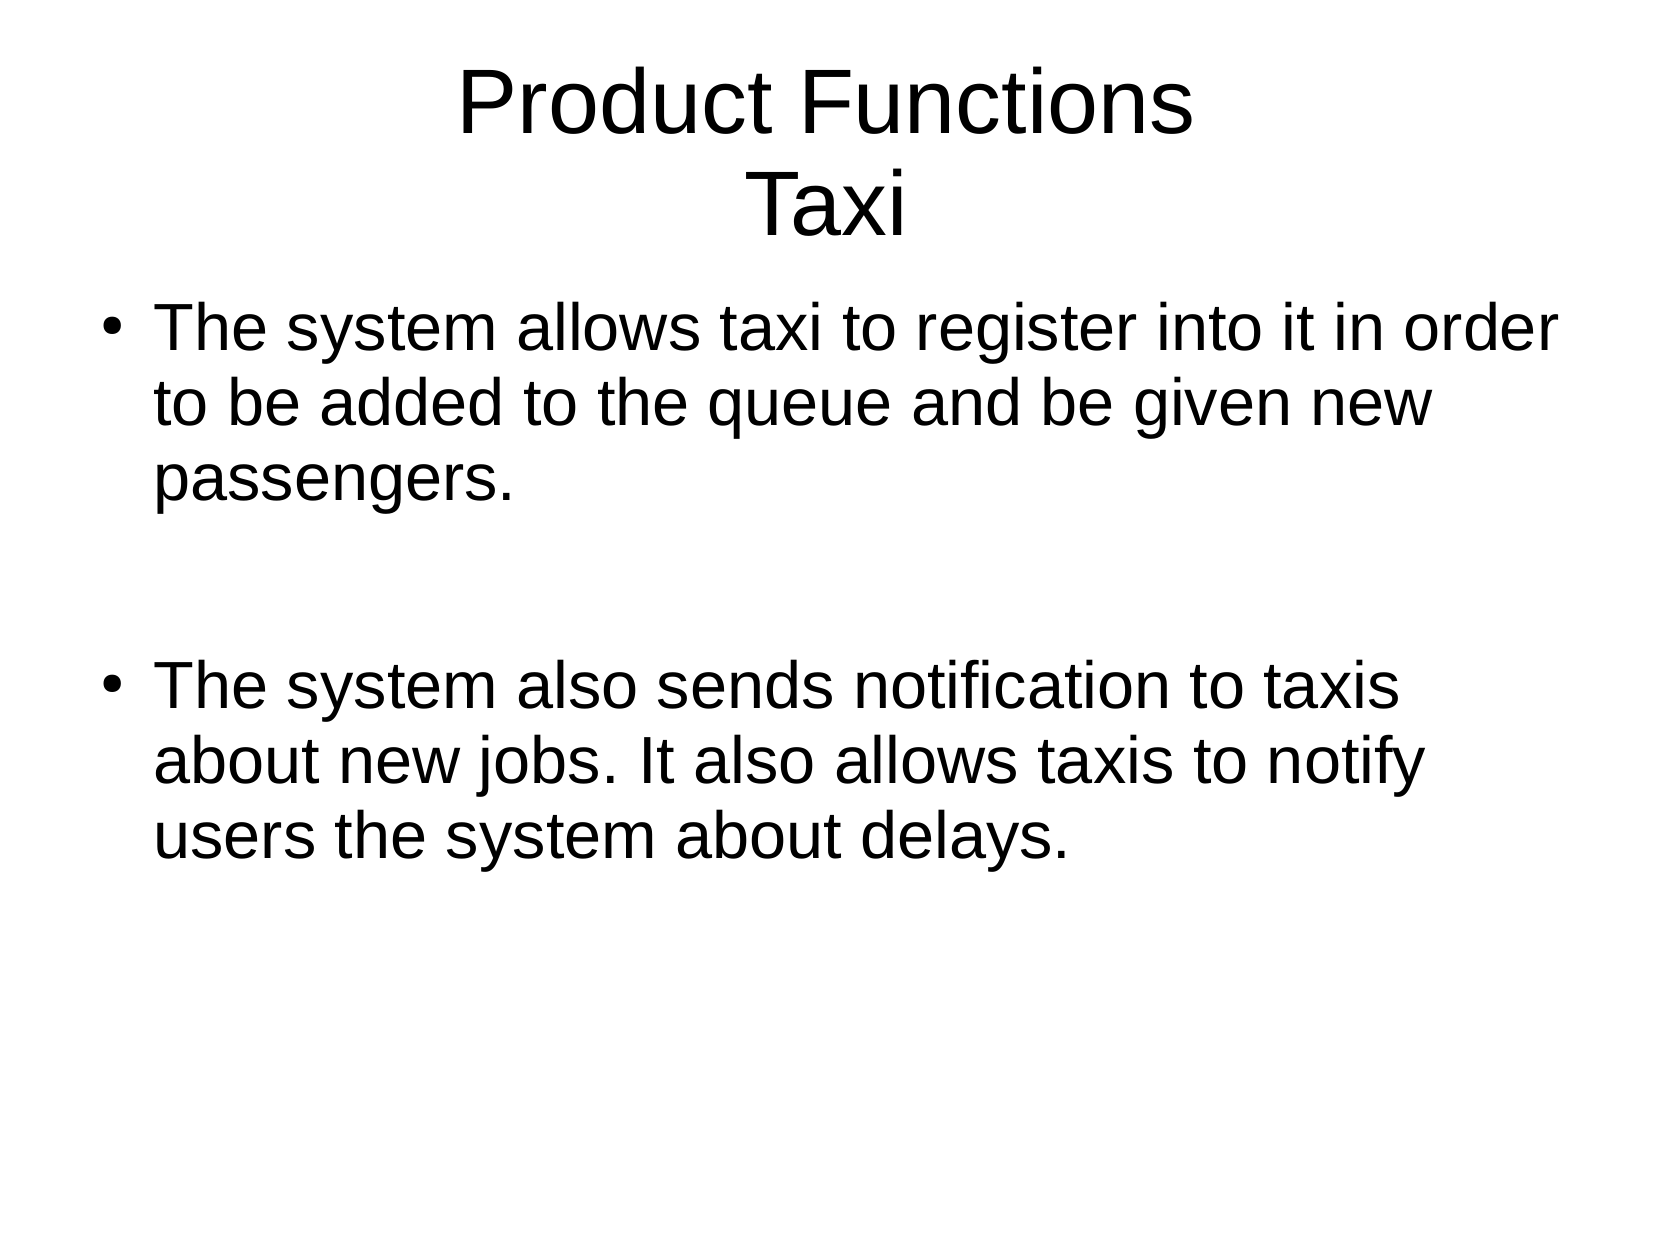

# Product Functions Taxi
The system allows taxi to register into it in order to be added to the queue and be given new passengers.
The system also sends notification to taxis about new jobs. It also allows taxis to notify users the system about delays.